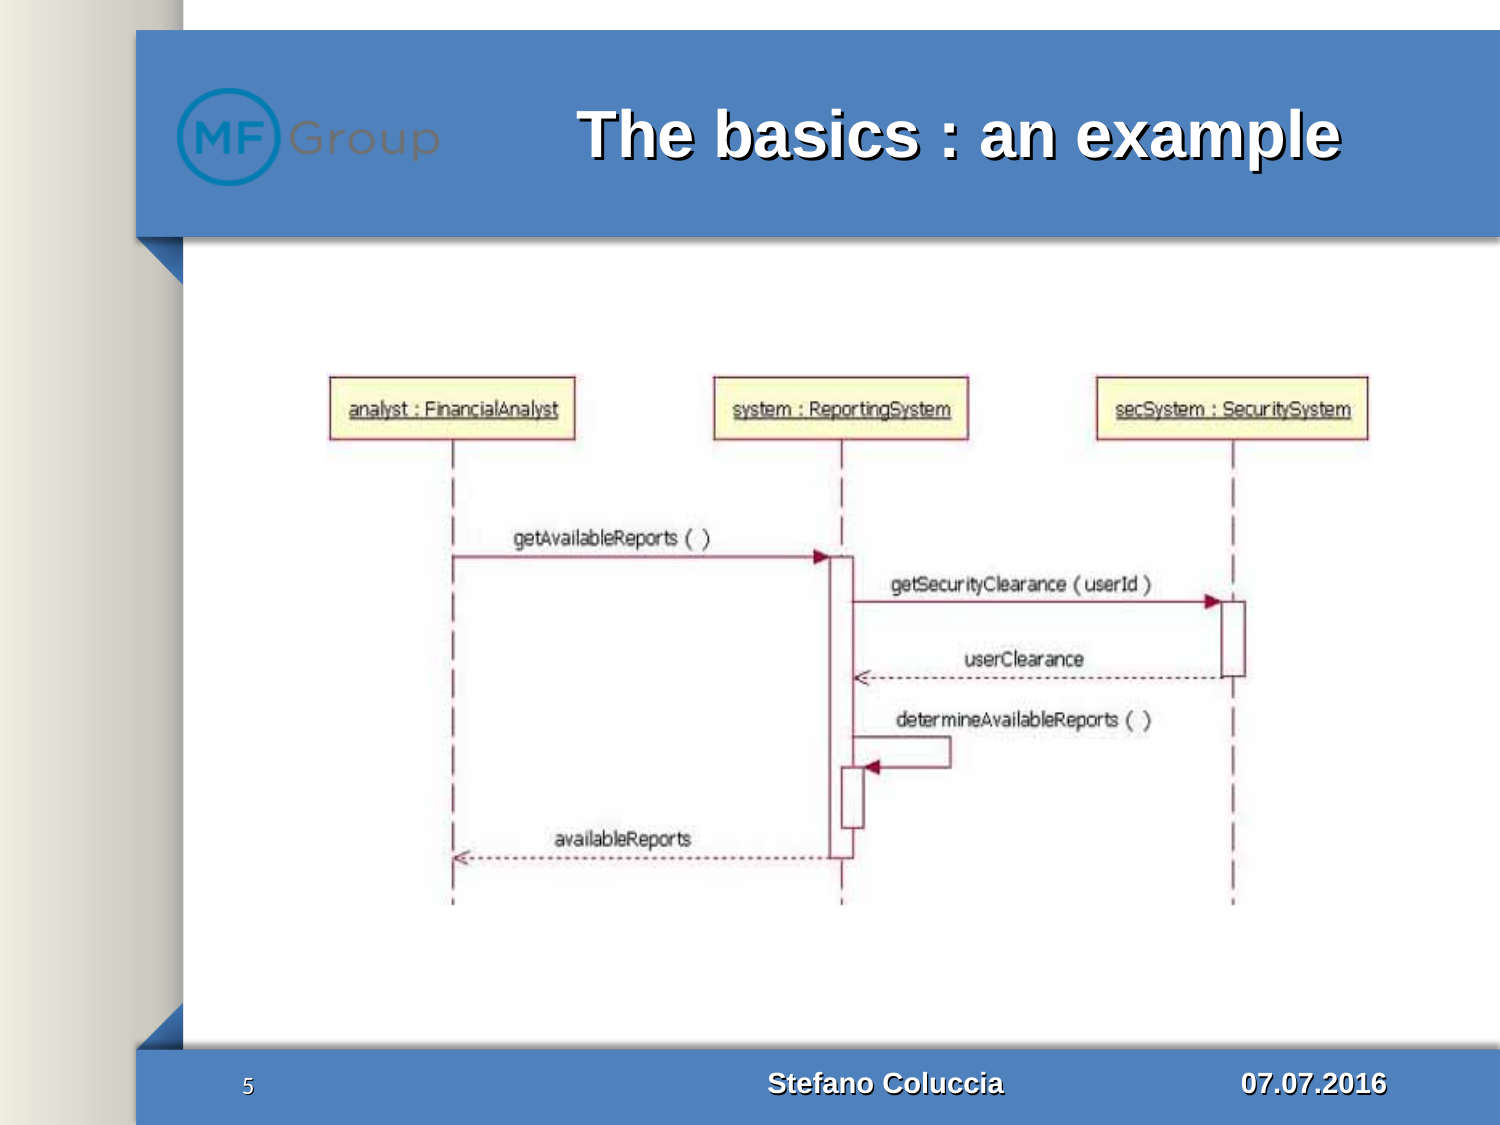

# The basics : an example
5
Stefano Coluccia
07.07.2016